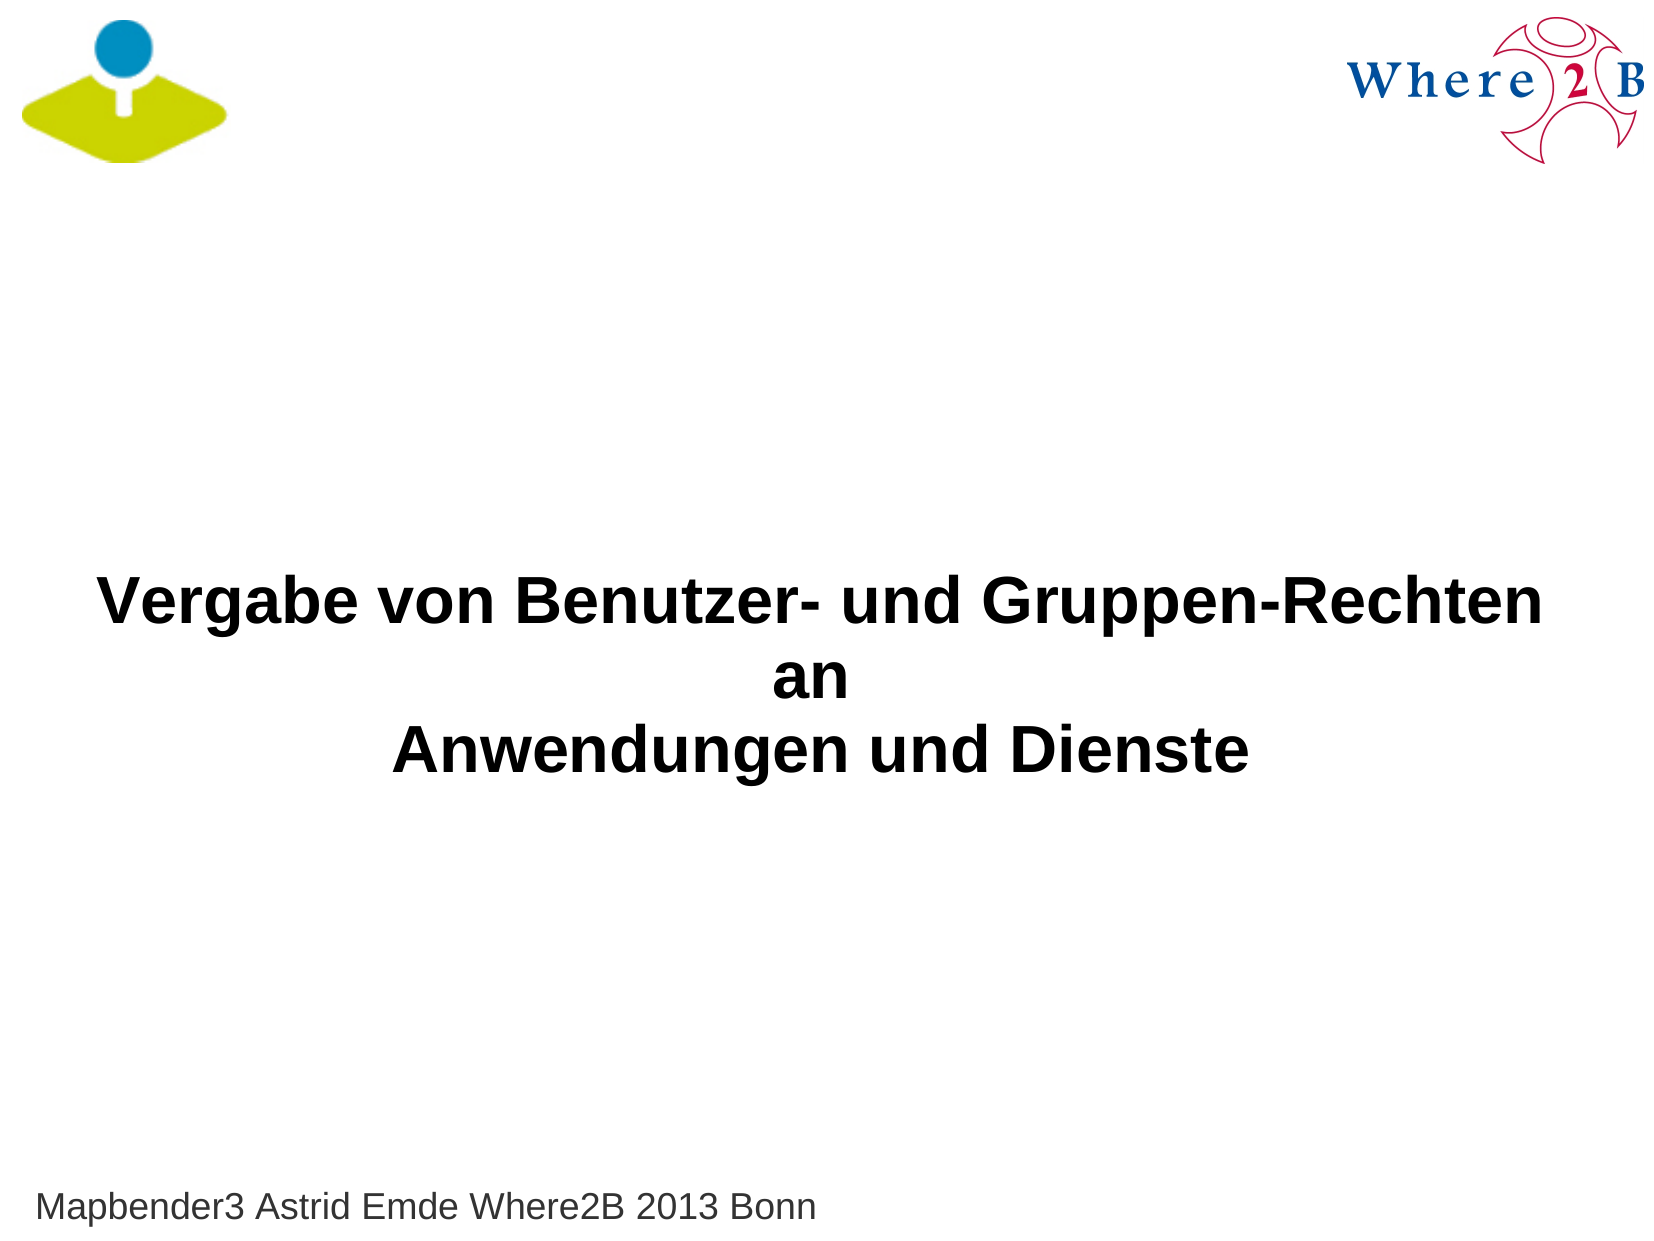

# Vergabe von Benutzer- und Gruppen-Rechten an
Anwendungen und Dienste